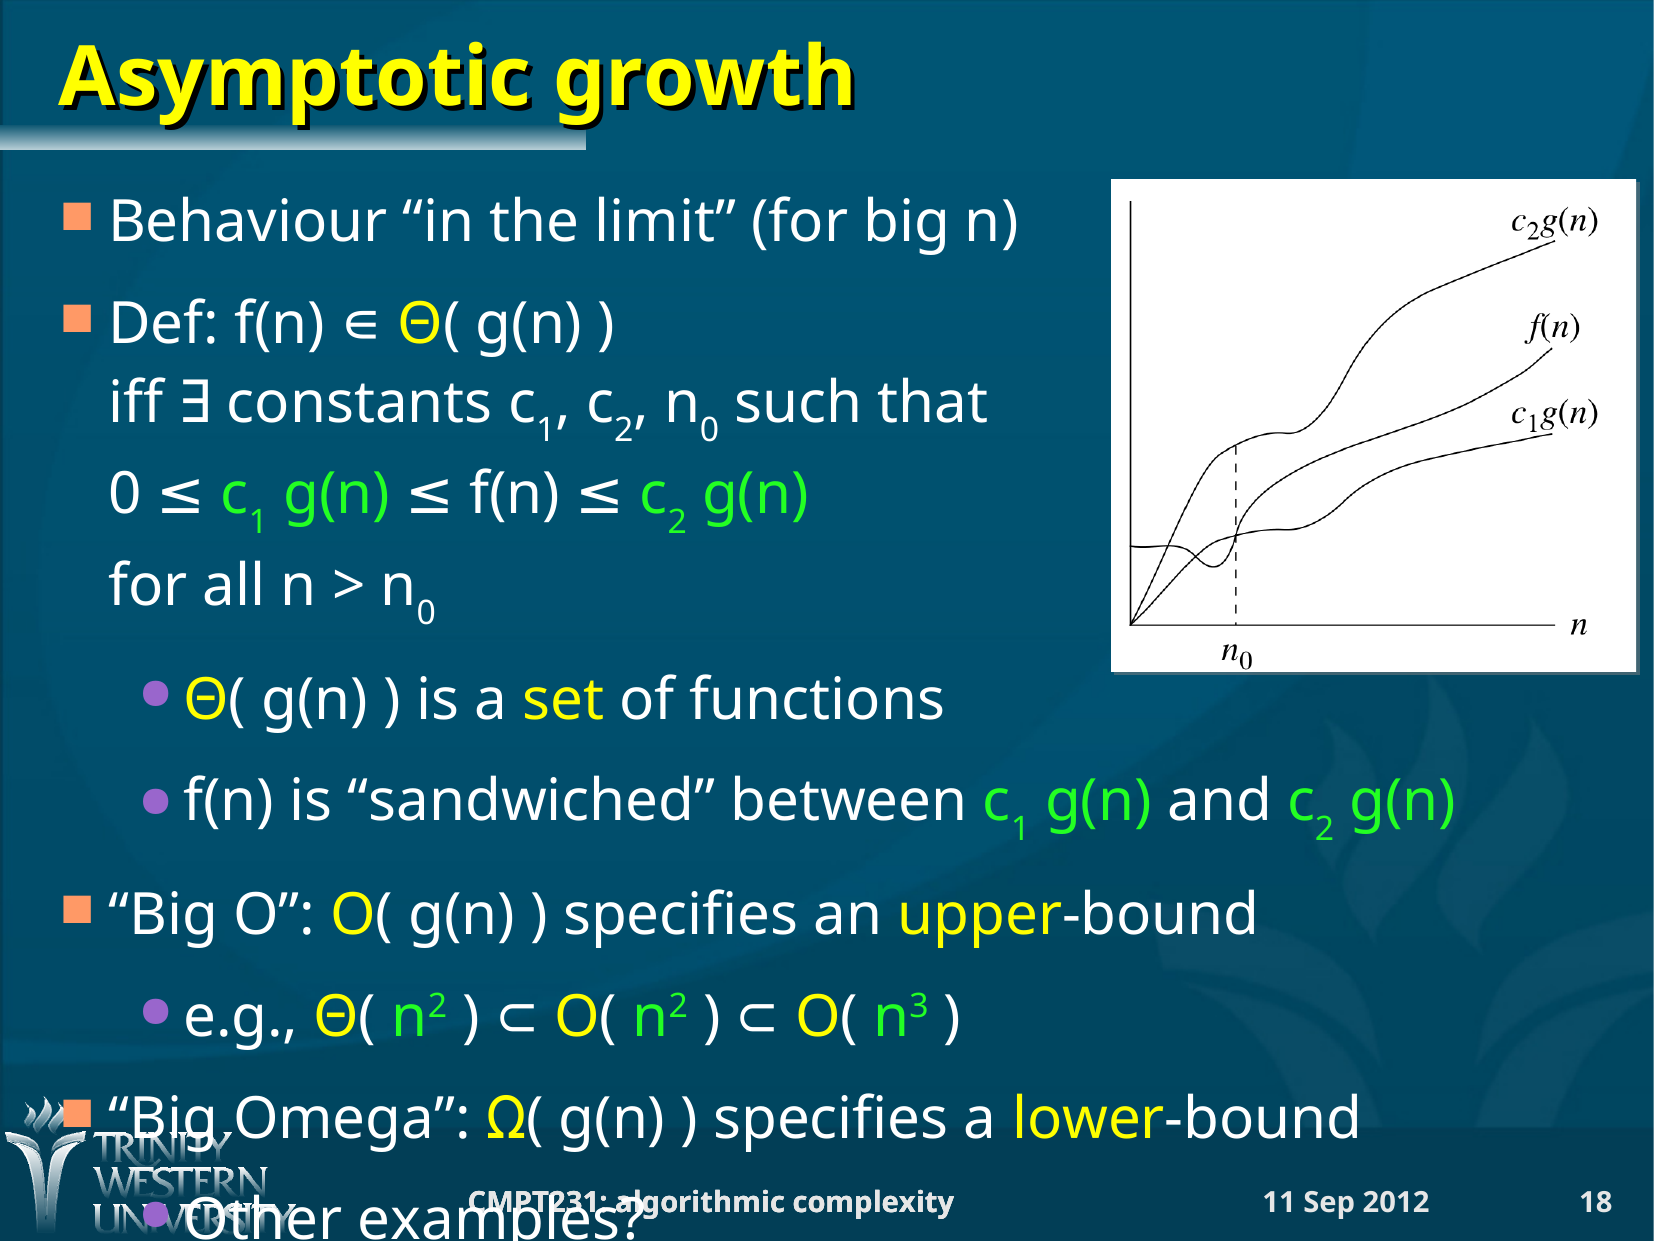

# Asymptotic growth
Behaviour “in the limit” (for big n)
Def: f(n) ∊ Θ( g(n) )
iff ∃ constants c1, c2, n0 such that
0 ≤ c1 g(n) ≤ f(n) ≤ c2 g(n)
for all n > n0
Θ( g(n) ) is a set of functions
f(n) is “sandwiched” between c1 g(n) and c2 g(n)
“Big O”: O( g(n) ) specifies an upper-bound
e.g., Θ( n2 ) ⊂ O( n2 ) ⊂ O( n3 )
“Big Omega”: Ω( g(n) ) specifies a lower-bound
Other examples?
CMPT231: algorithmic complexity
11 Sep 2012
18